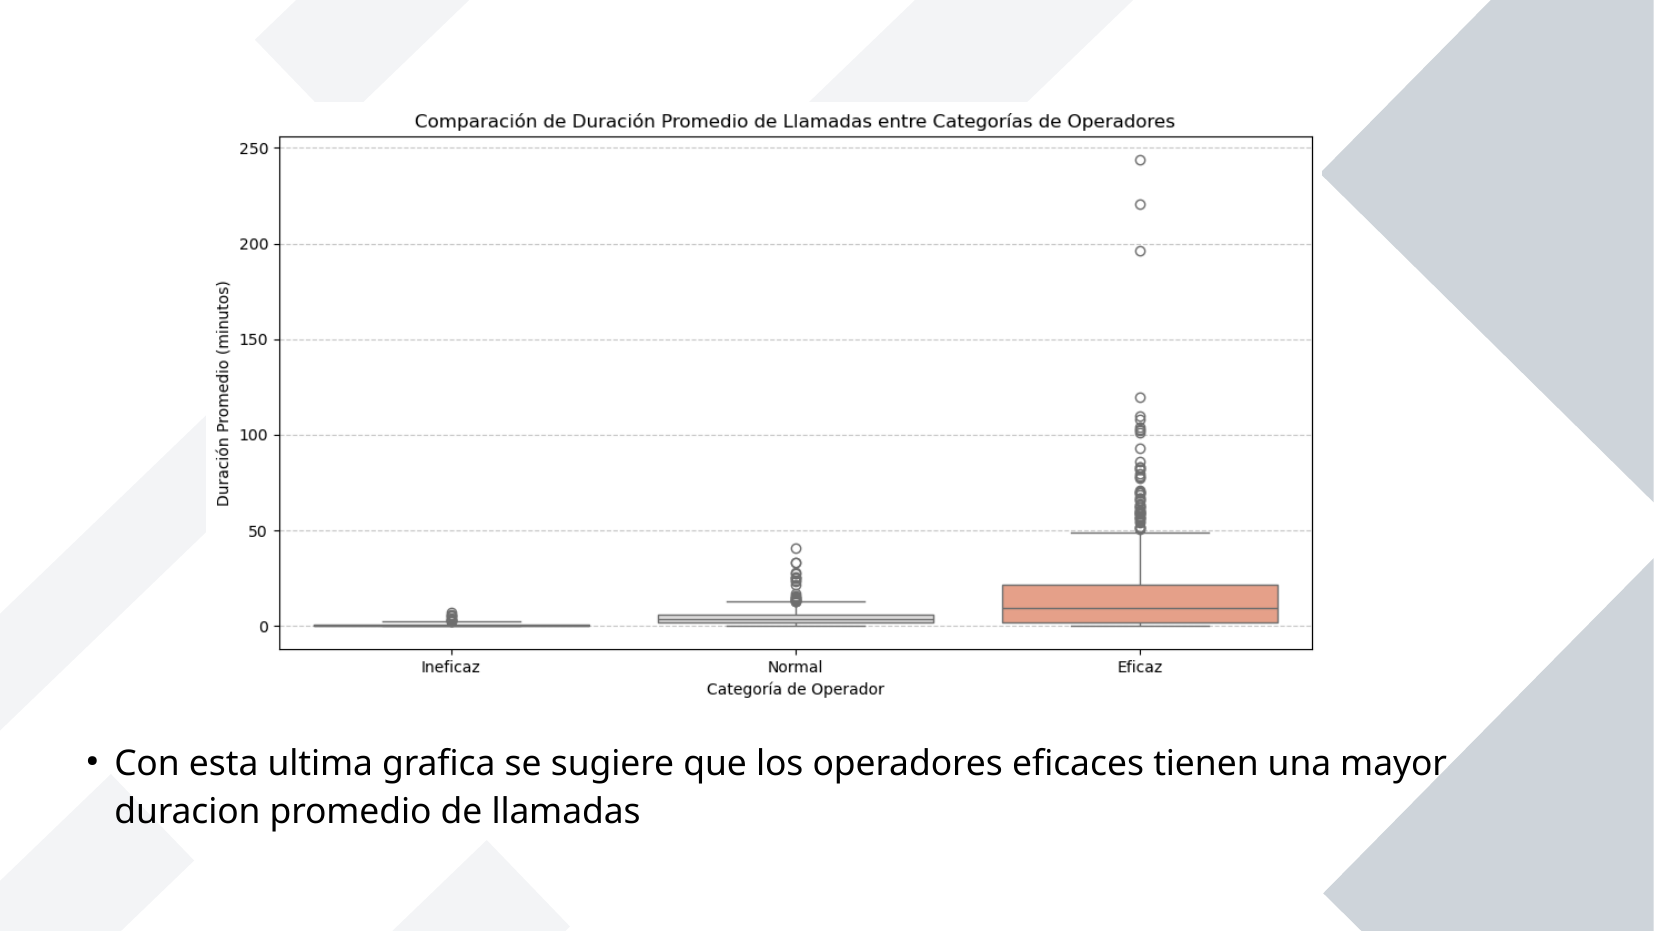

#
Con esta ultima grafica se sugiere que los operadores eficaces tienen una mayor duracion promedio de llamadas